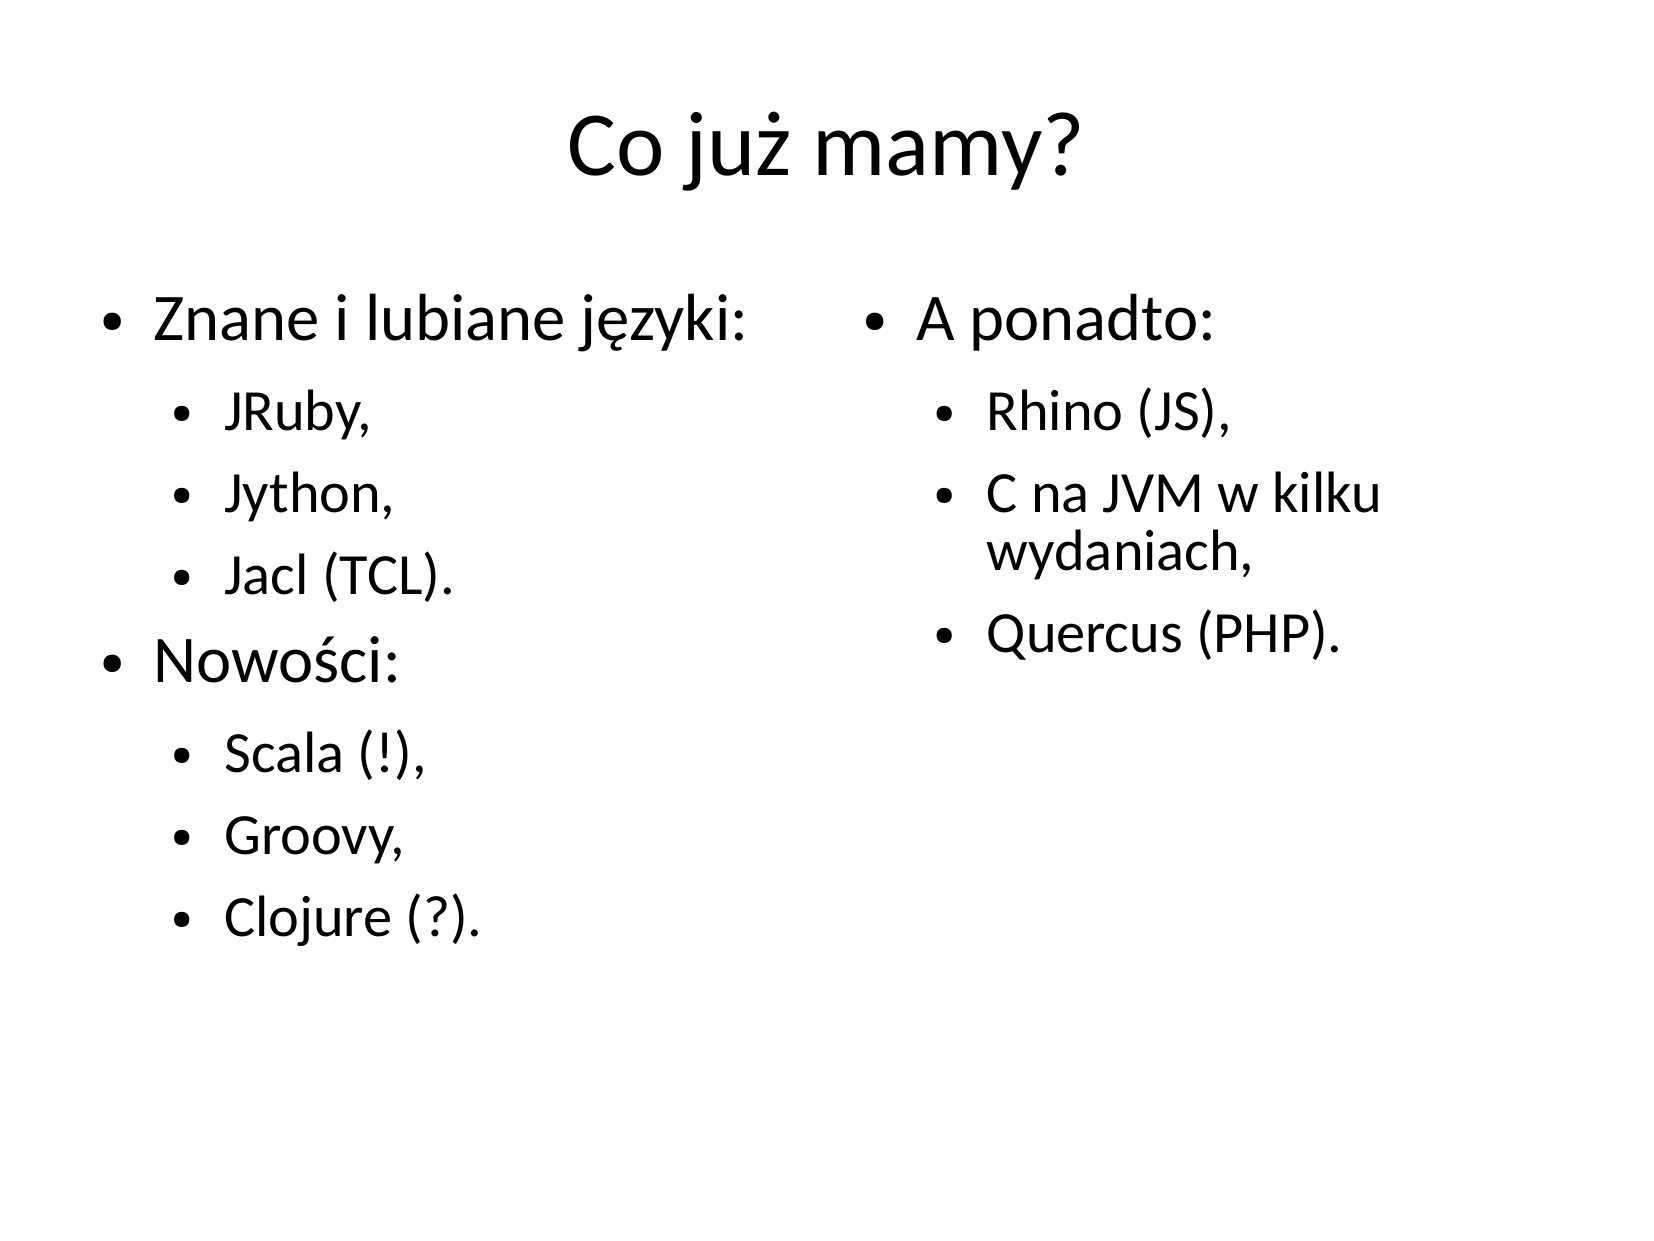

# Co już mamy?
Znane i lubiane języki:
JRuby,
Jython,
Jacl (TCL).
Nowości:
Scala (!),
Groovy,
Clojure (?).
A ponadto:
Rhino (JS),
C na JVM w kilku wydaniach,
Quercus (PHP).